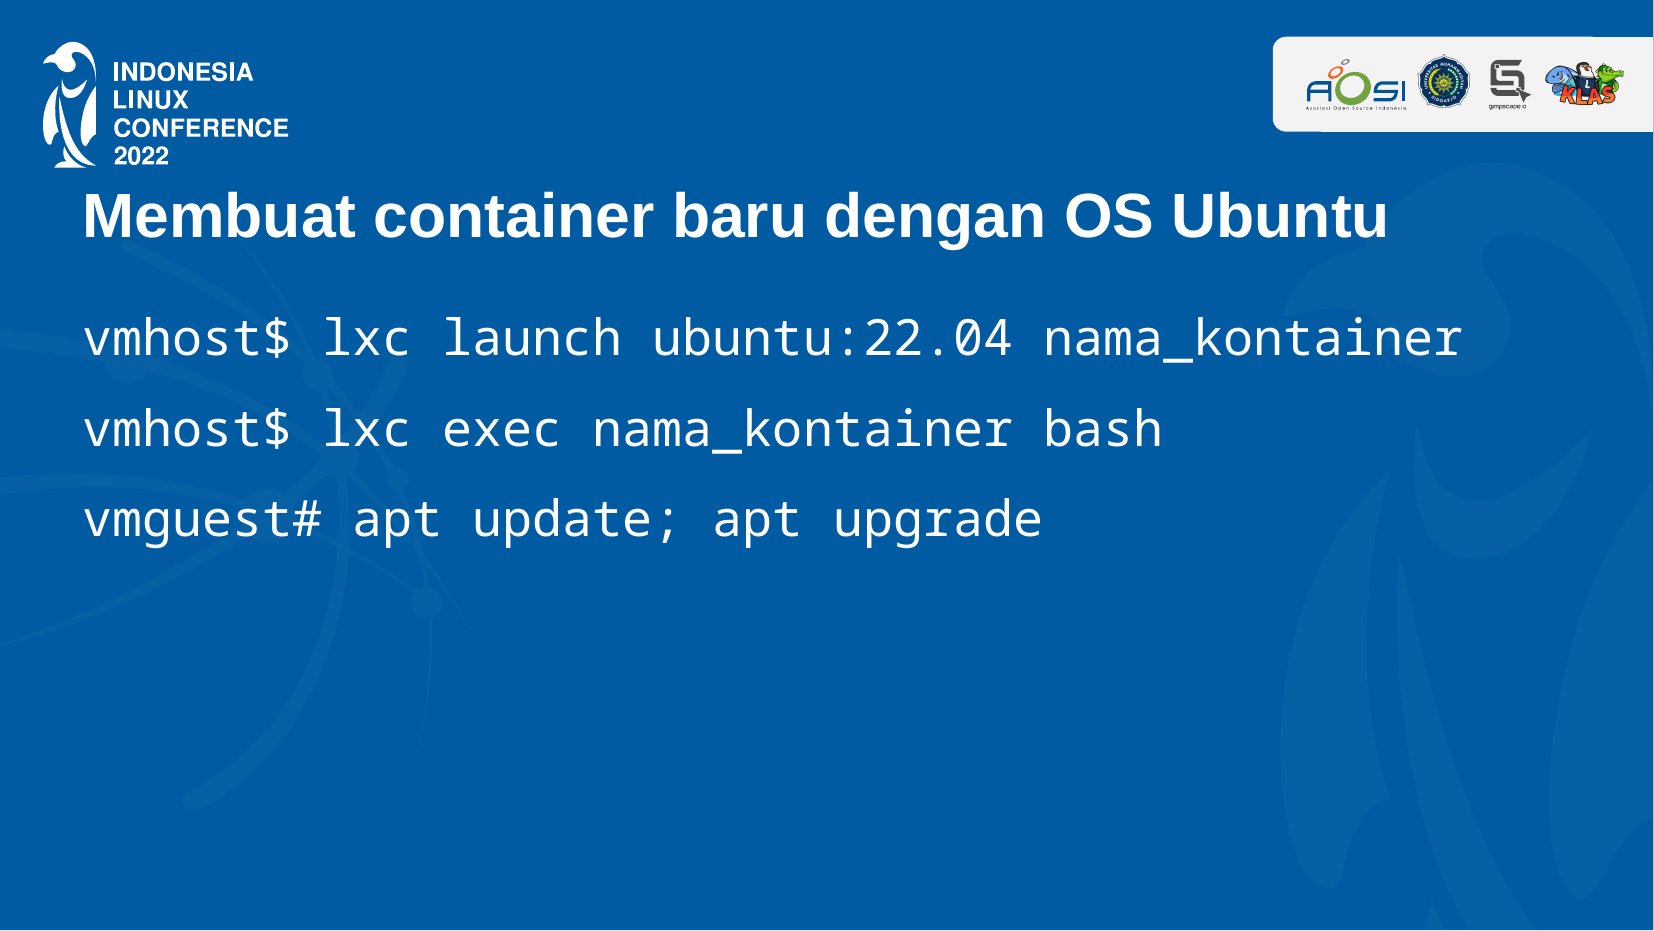

# Membuat container baru dengan OS Ubuntu
vmhost$ lxc launch ubuntu:22.04 nama_kontainer
vmhost$ lxc exec nama_kontainer bash
vmguest# apt update; apt upgrade